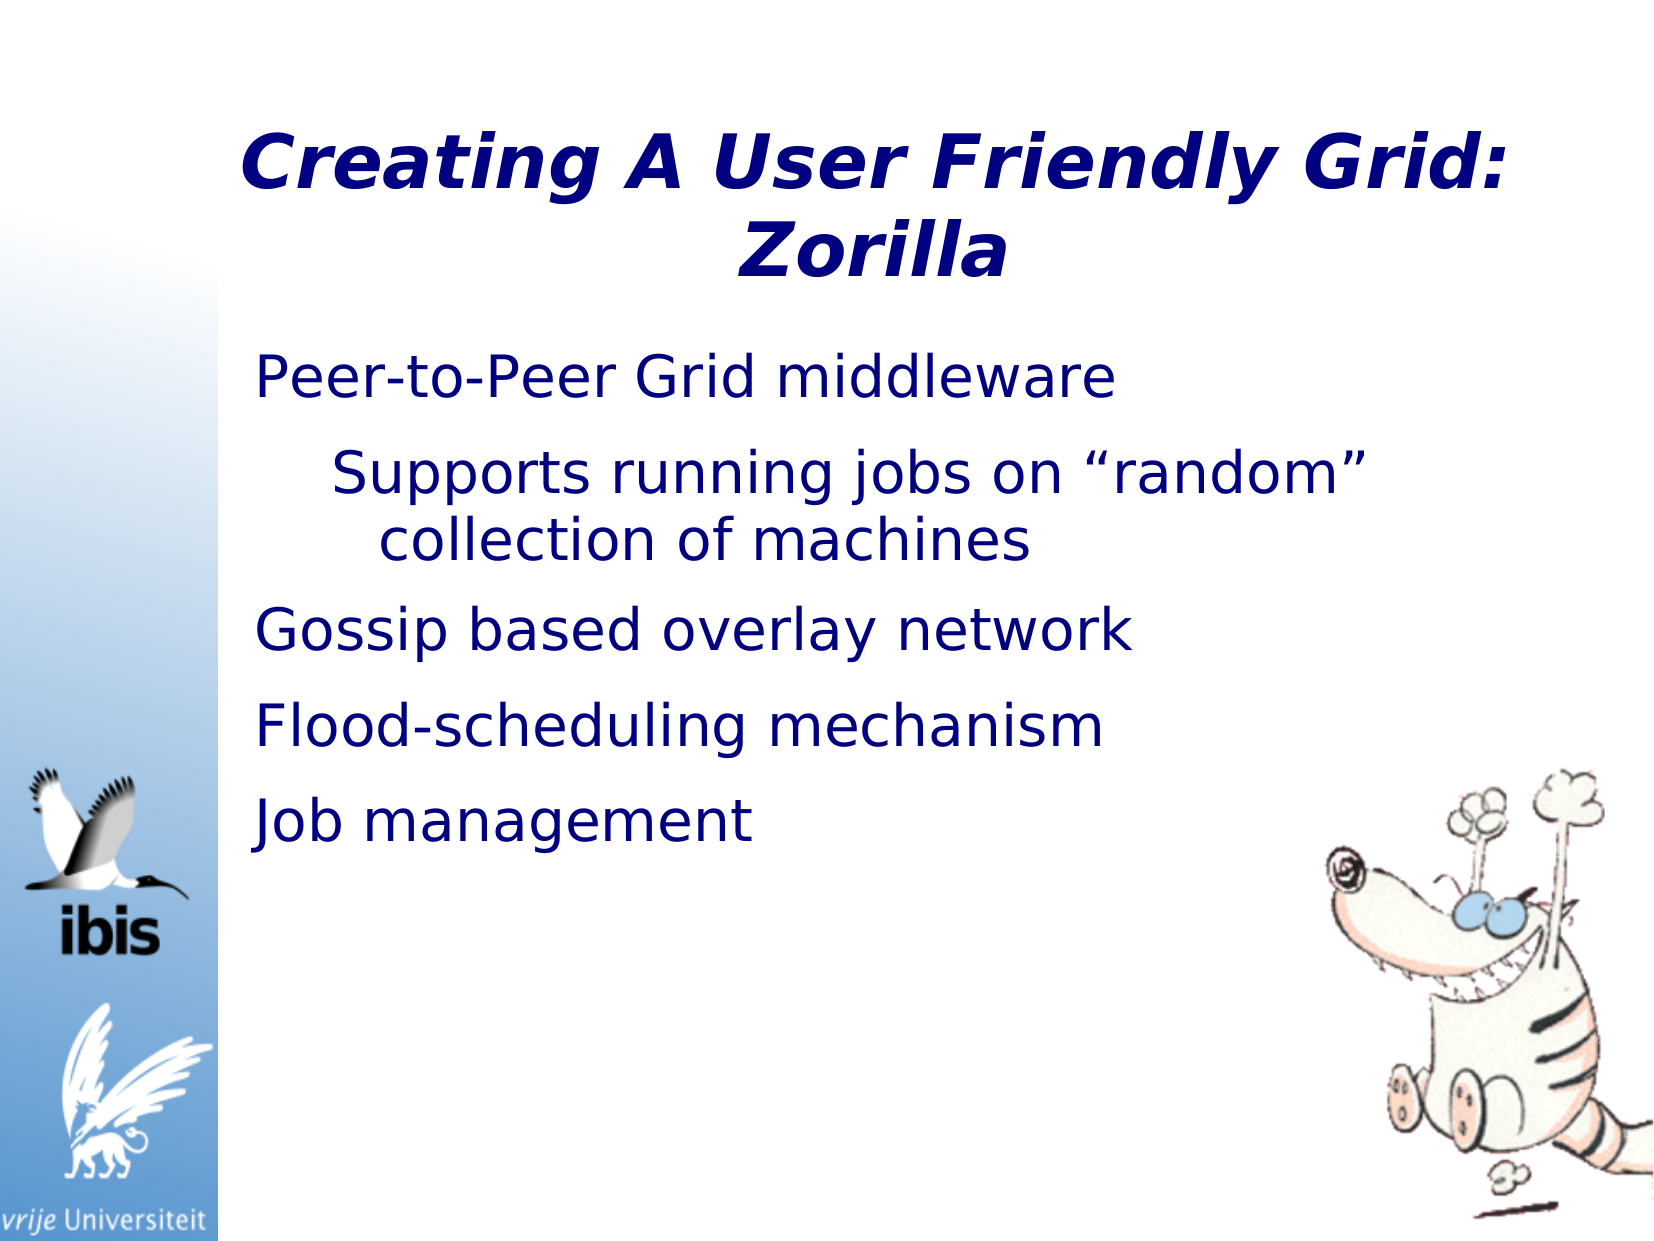

# Creating A User Friendly Grid: Zorilla
Peer-to-Peer Grid middleware
Supports running jobs on “random” collection of machines
Gossip based overlay network
Flood-scheduling mechanism
Job management